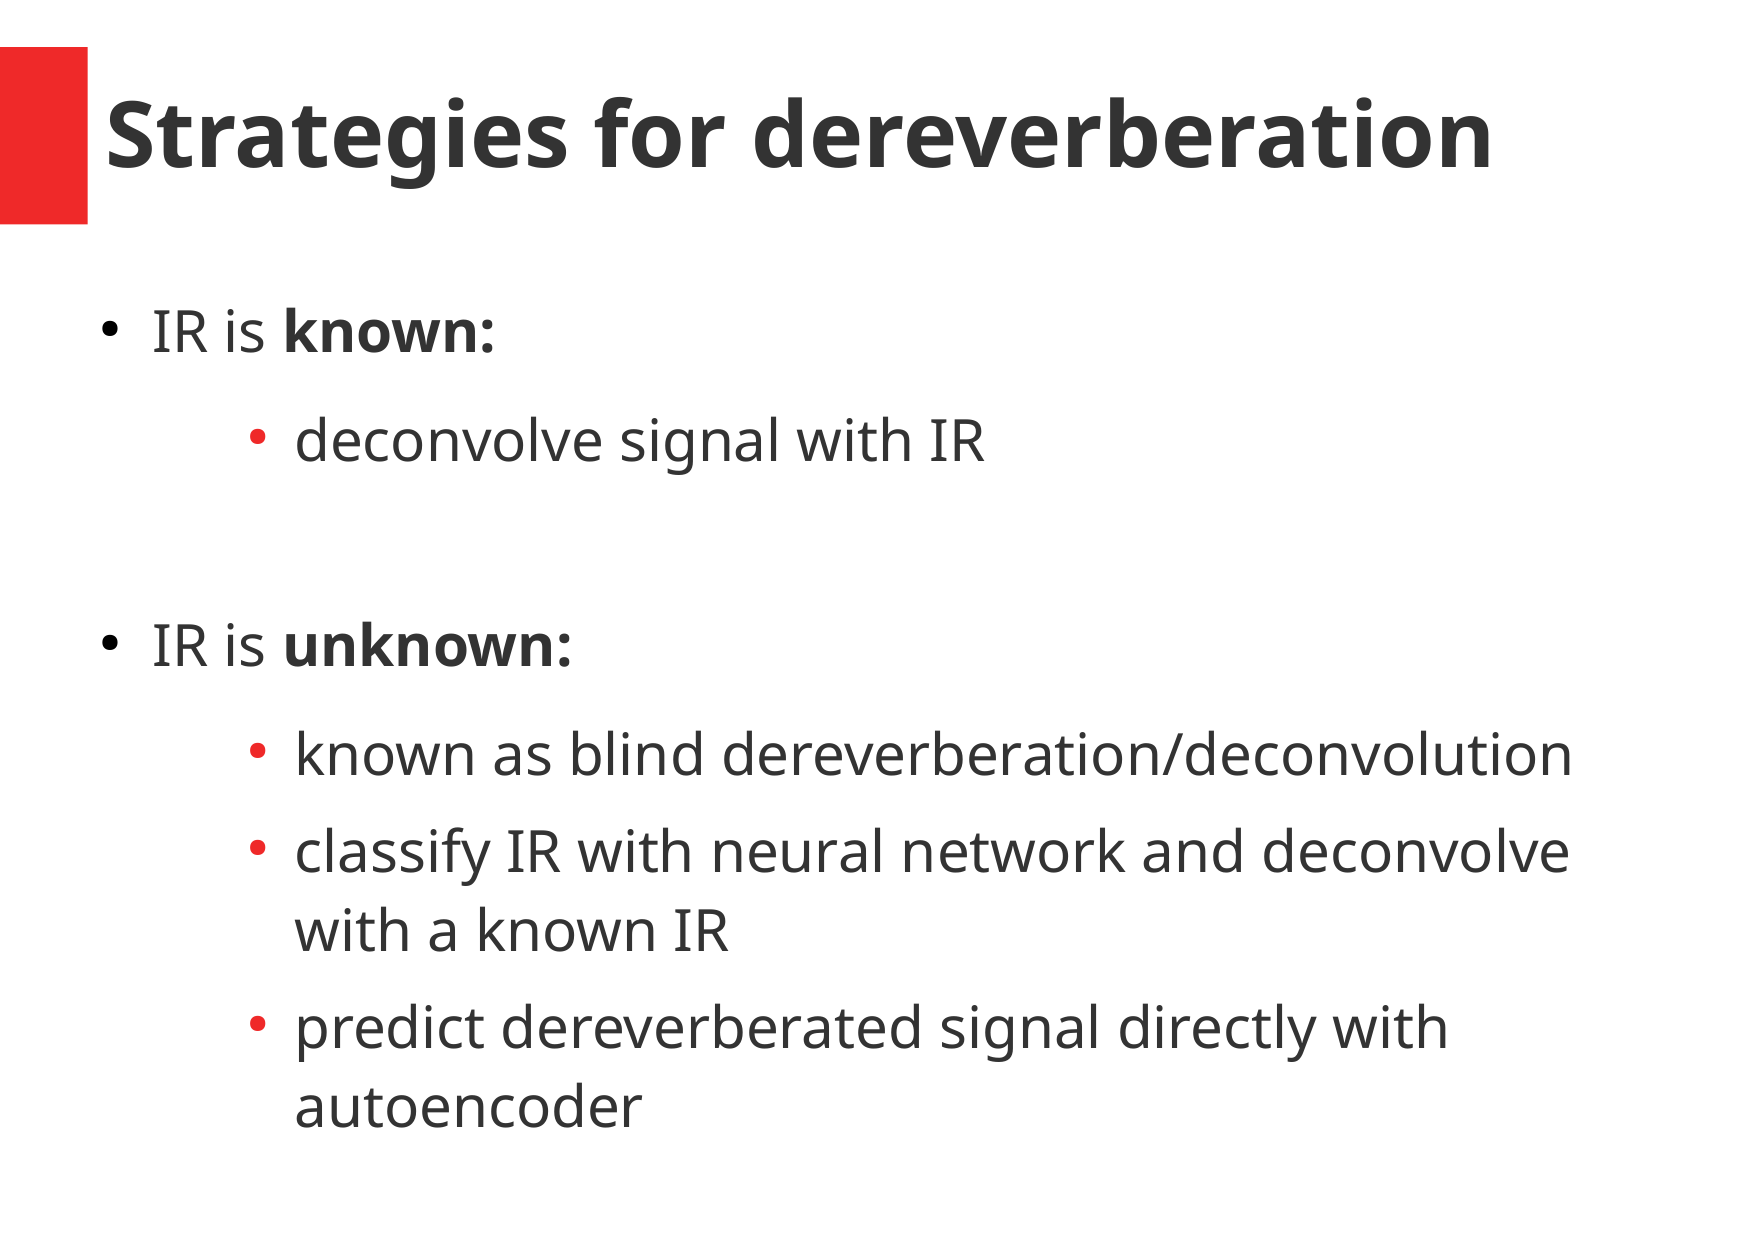

# Strategies for dereverberation
IR is known:
deconvolve signal with IR
IR is unknown:
known as blind dereverberation/deconvolution
classify IR with neural network and deconvolve with a known IR
predict dereverberated signal directly with autoencoder